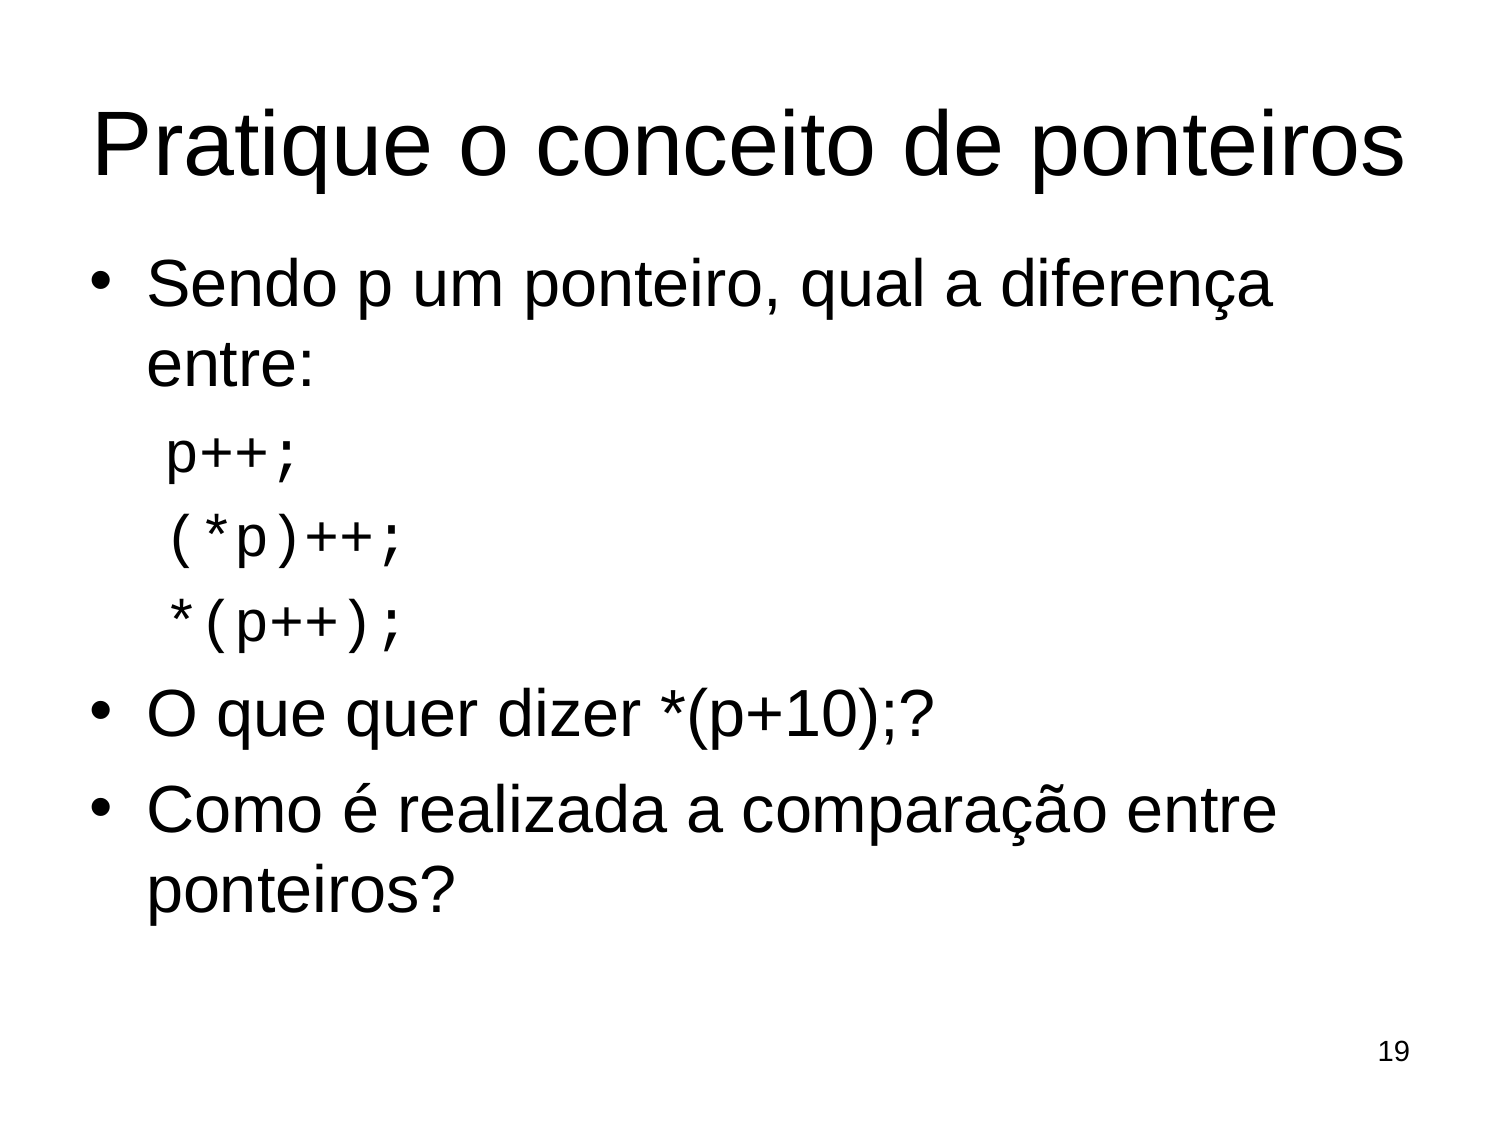

# Pratique o conceito de ponteiros
Sendo p um ponteiro, qual a diferença entre:
p++;
(*p)++;
*(p++);
O que quer dizer *(p+10);?
Como é realizada a comparação entre ponteiros?
19